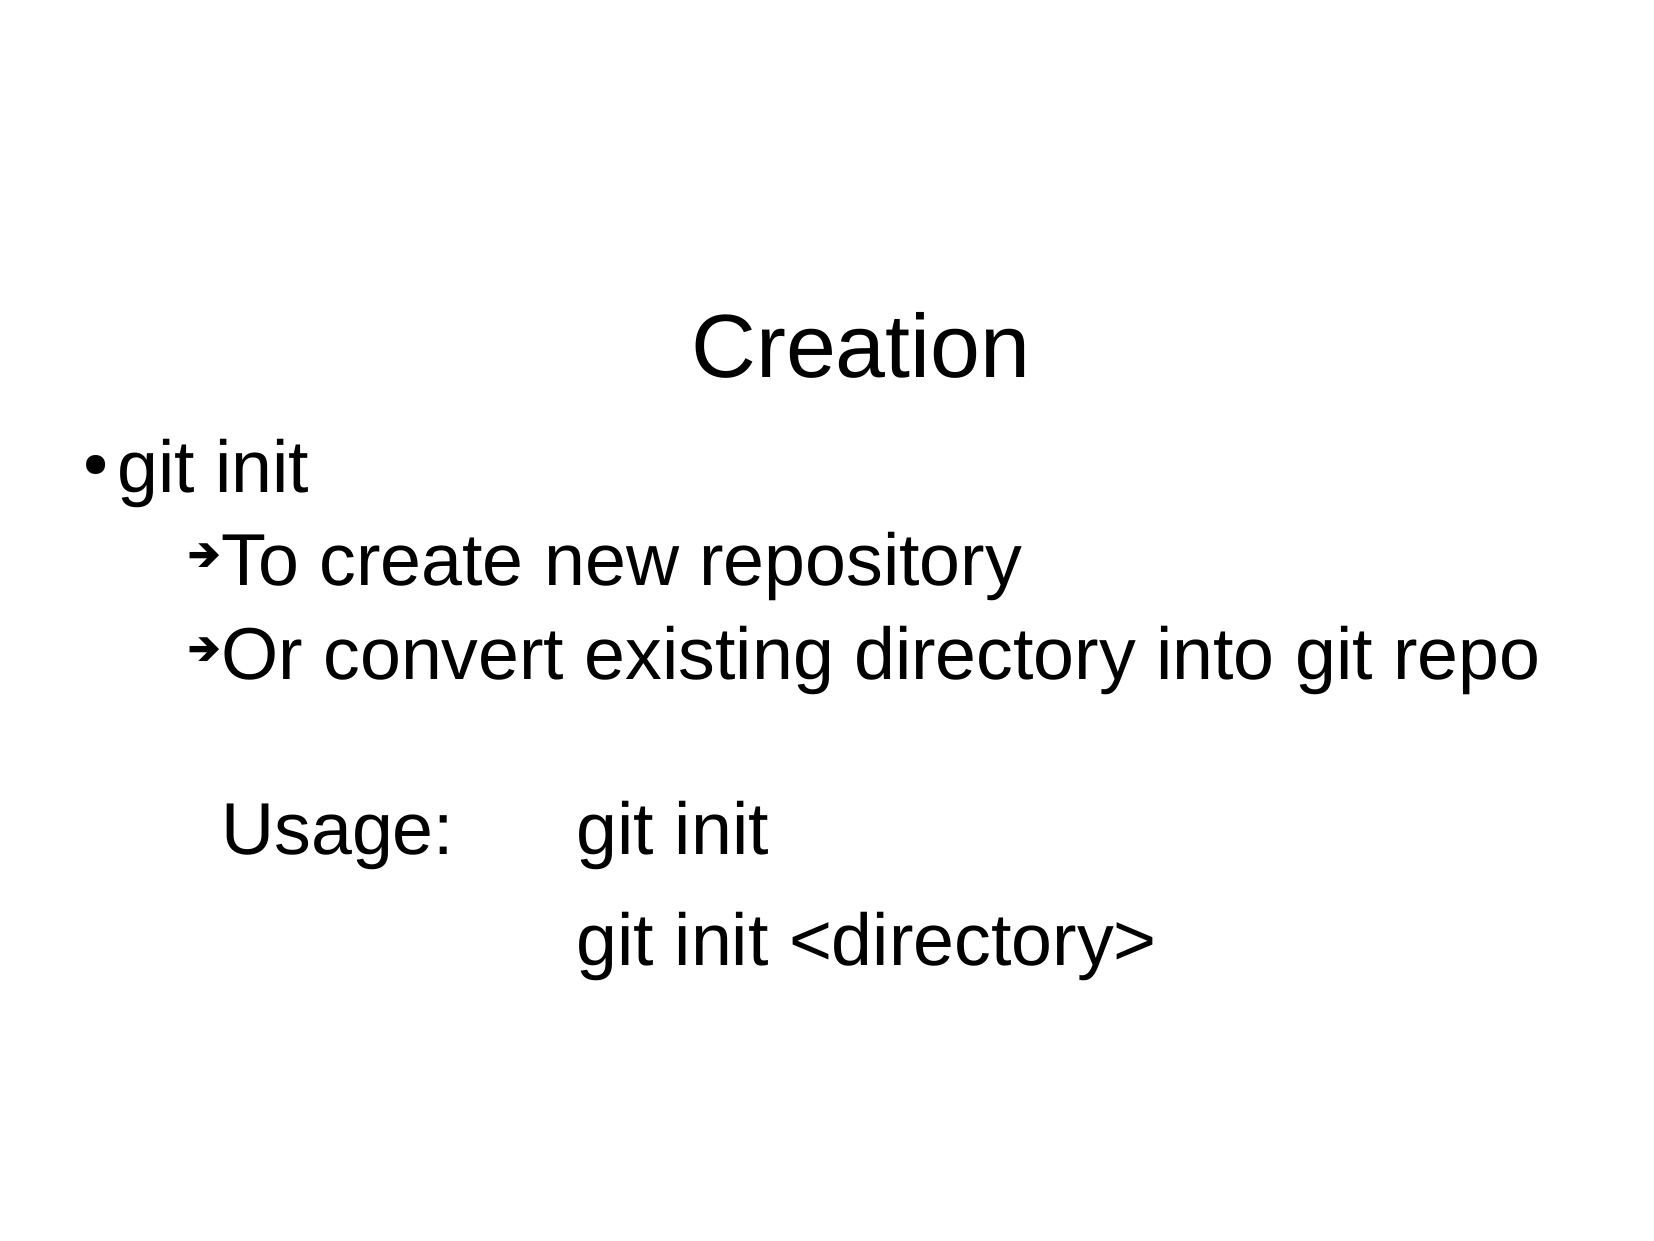

#
Creation
git init
To create new repository
Or convert existing directory into git repo
Usage: git init
 git init <directory>